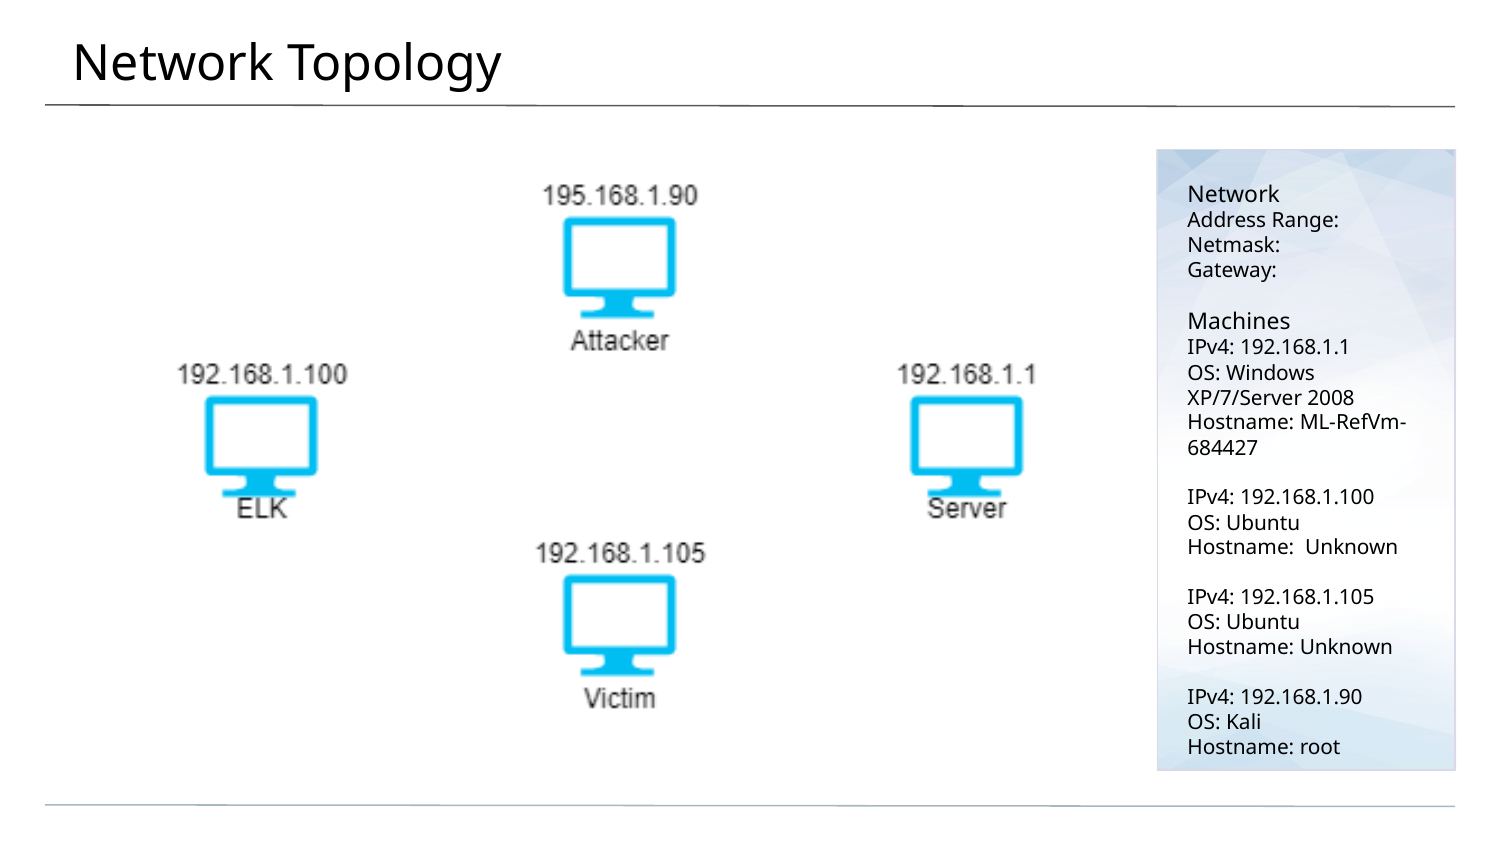

Network Topology
# Network
Address Range:
Netmask:
Gateway:
Machines
IPv4: 192.168.1.1
OS: Windows XP/7/Server 2008
Hostname: ML-RefVm-684427
IPv4: 192.168.1.100
OS: Ubuntu
Hostname: Unknown
IPv4: 192.168.1.105
OS: Ubuntu
Hostname: Unknown
IPv4: 192.168.1.90
OS: Kali
Hostname: root